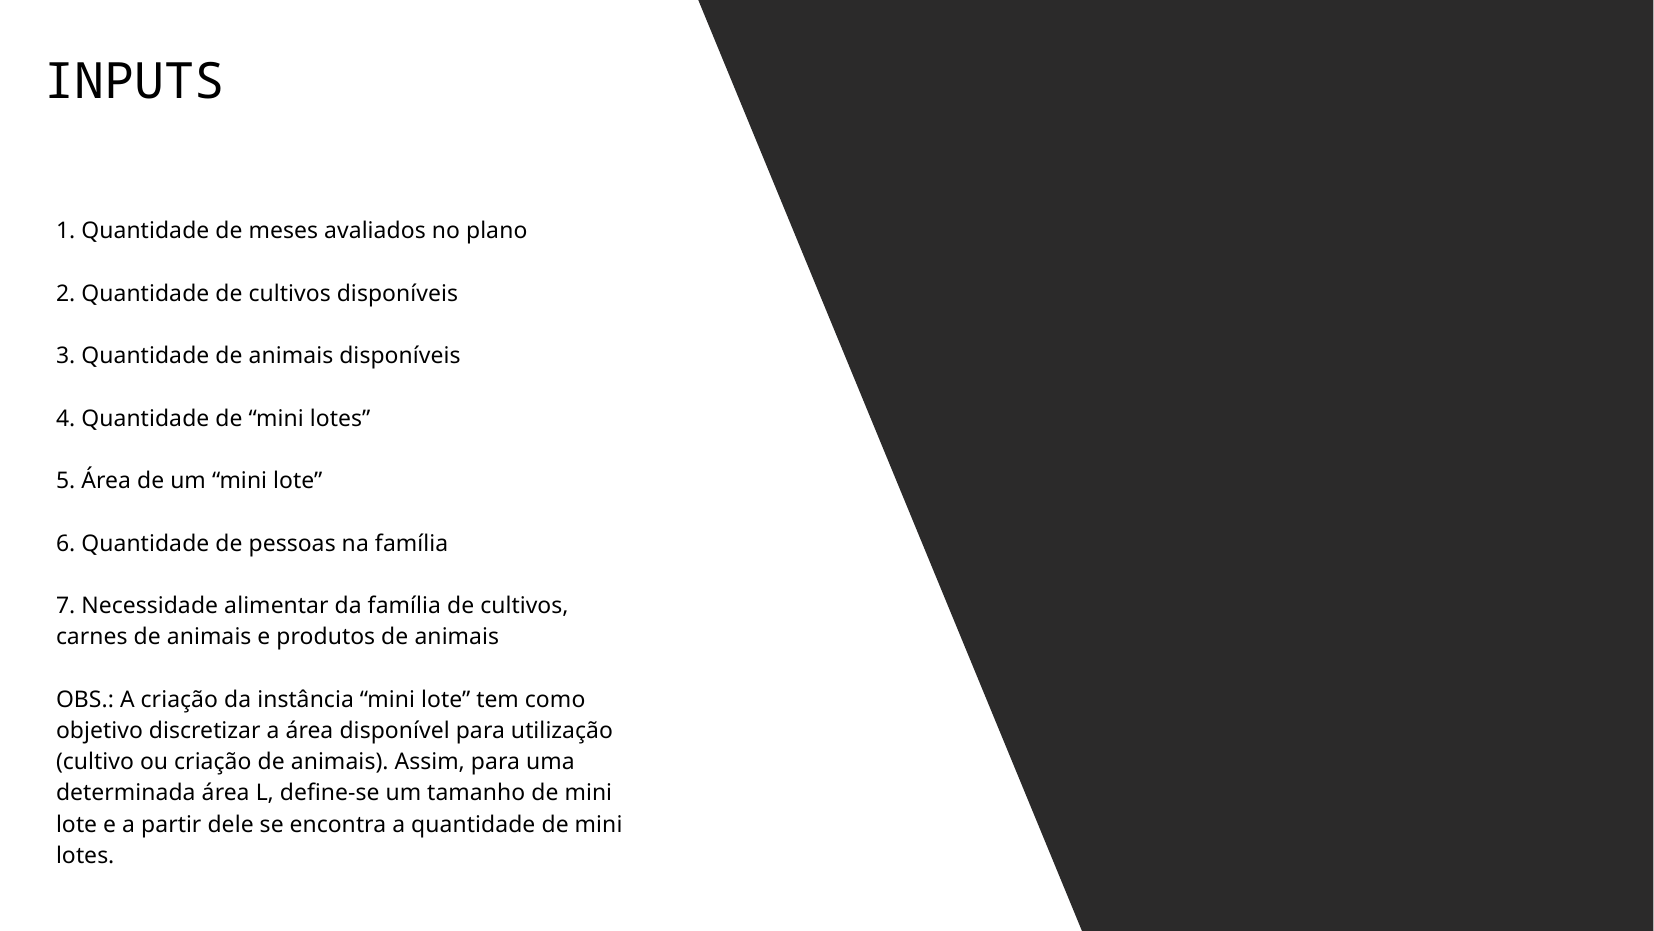

INPUTS
1. Quantidade de meses avaliados no plano
2. Quantidade de cultivos disponíveis
3. Quantidade de animais disponíveis
4. Quantidade de “mini lotes”
5. Área de um “mini lote”
6. Quantidade de pessoas na família
7. Necessidade alimentar da família de cultivos, carnes de animais e produtos de animais
OBS.: A criação da instância “mini lote” tem como objetivo discretizar a área disponível para utilização (cultivo ou criação de animais). Assim, para uma determinada área L, define-se um tamanho de mini lote e a partir dele se encontra a quantidade de mini lotes.